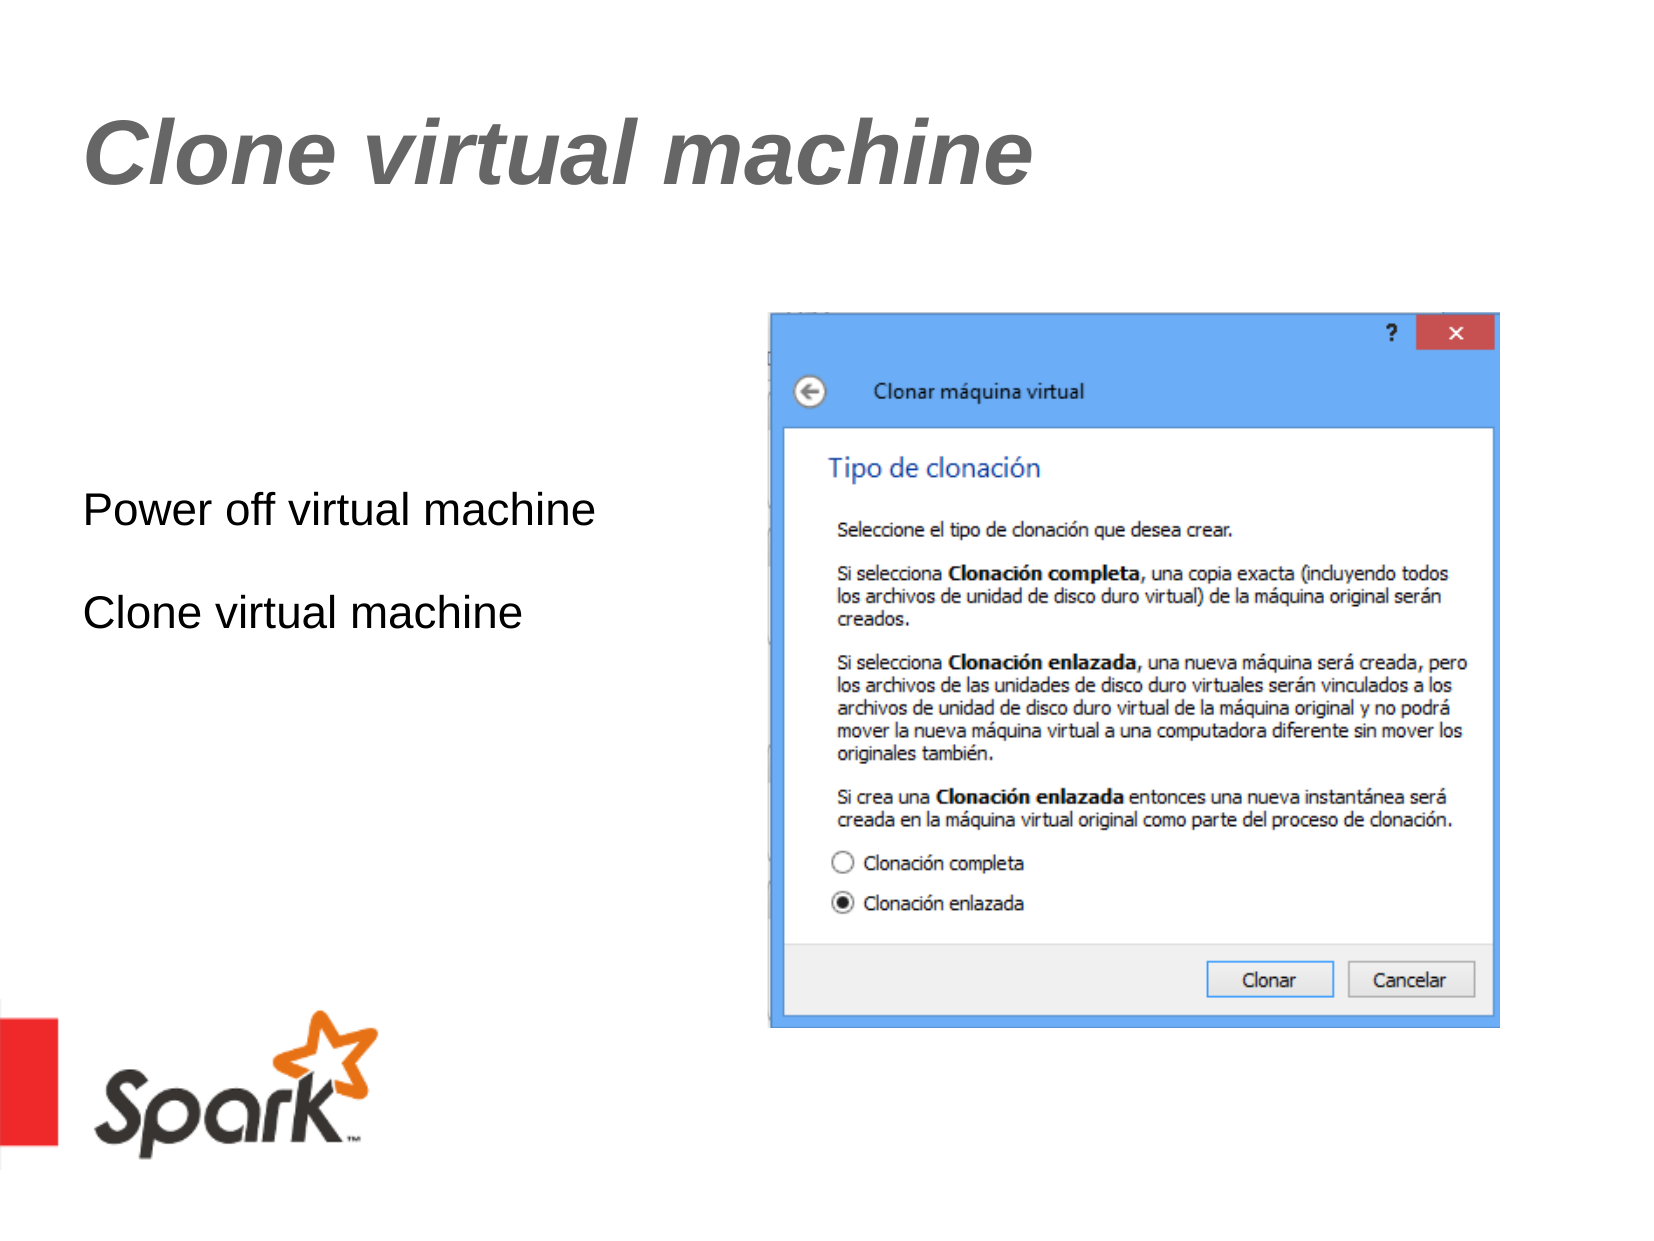

# Clone virtual machine
Power off virtual machine
Clone virtual machine